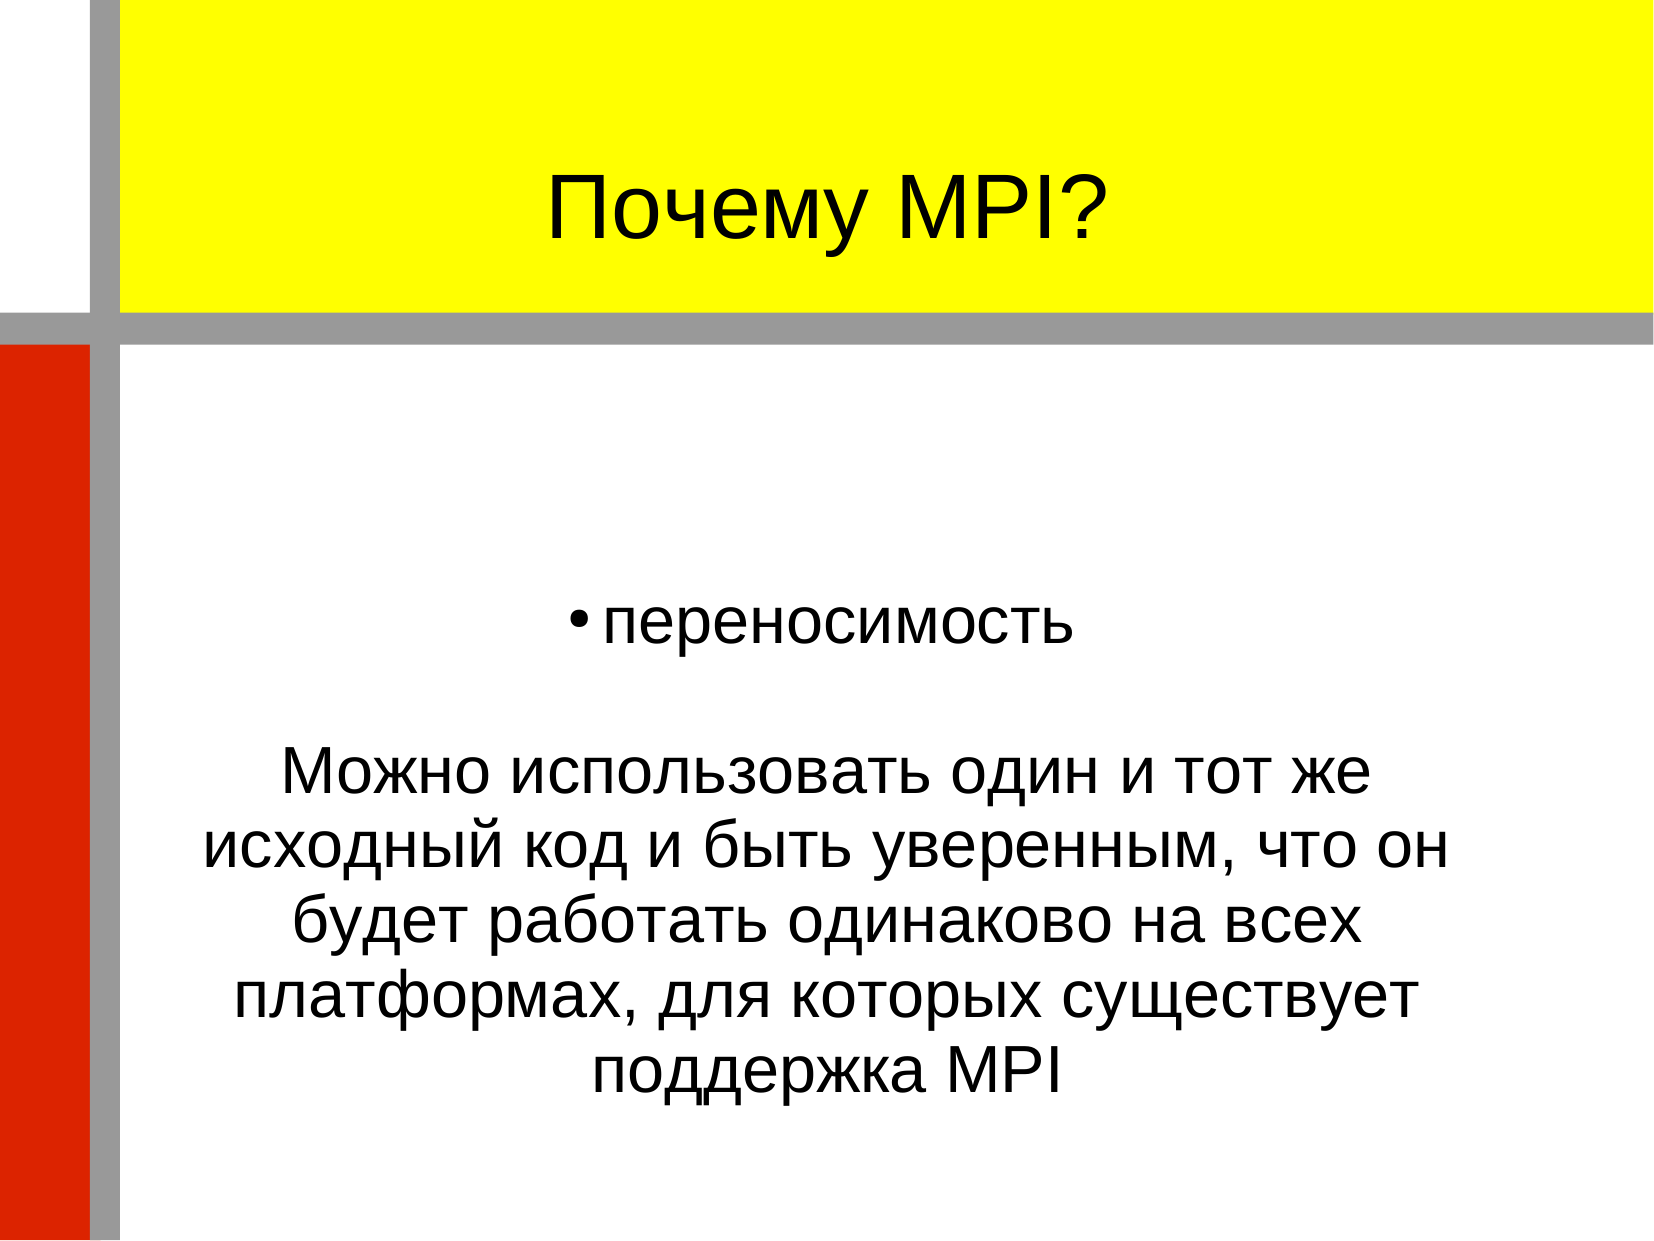

# Почему MPI?
переносимость
Можно использовать один и тот же исходный код и быть уверенным, что он будет работать одинаково на всех платформах, для которых существует поддержка MPI